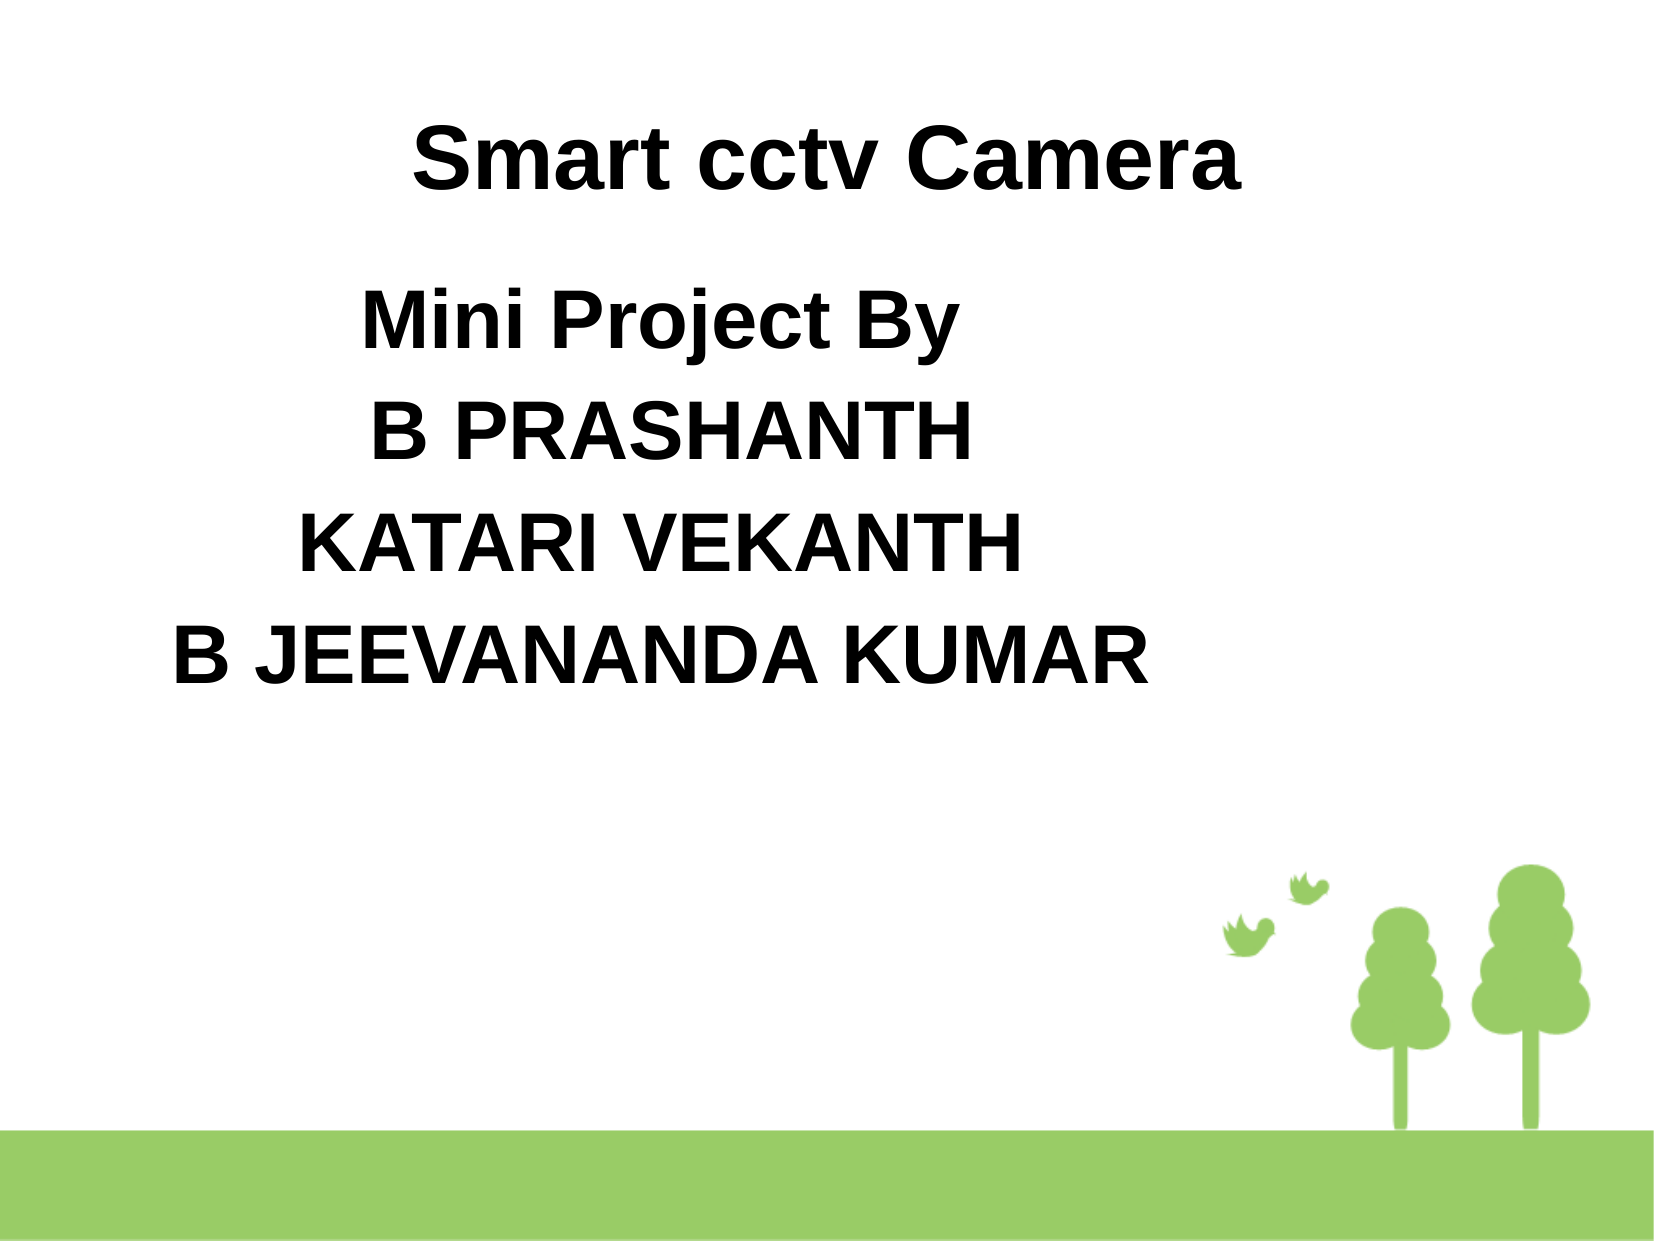

Mini Project By
B PRASHANTH
KATARI VEKANTH
B JEEVANANDA KUMAR
# Smart cctv Camera